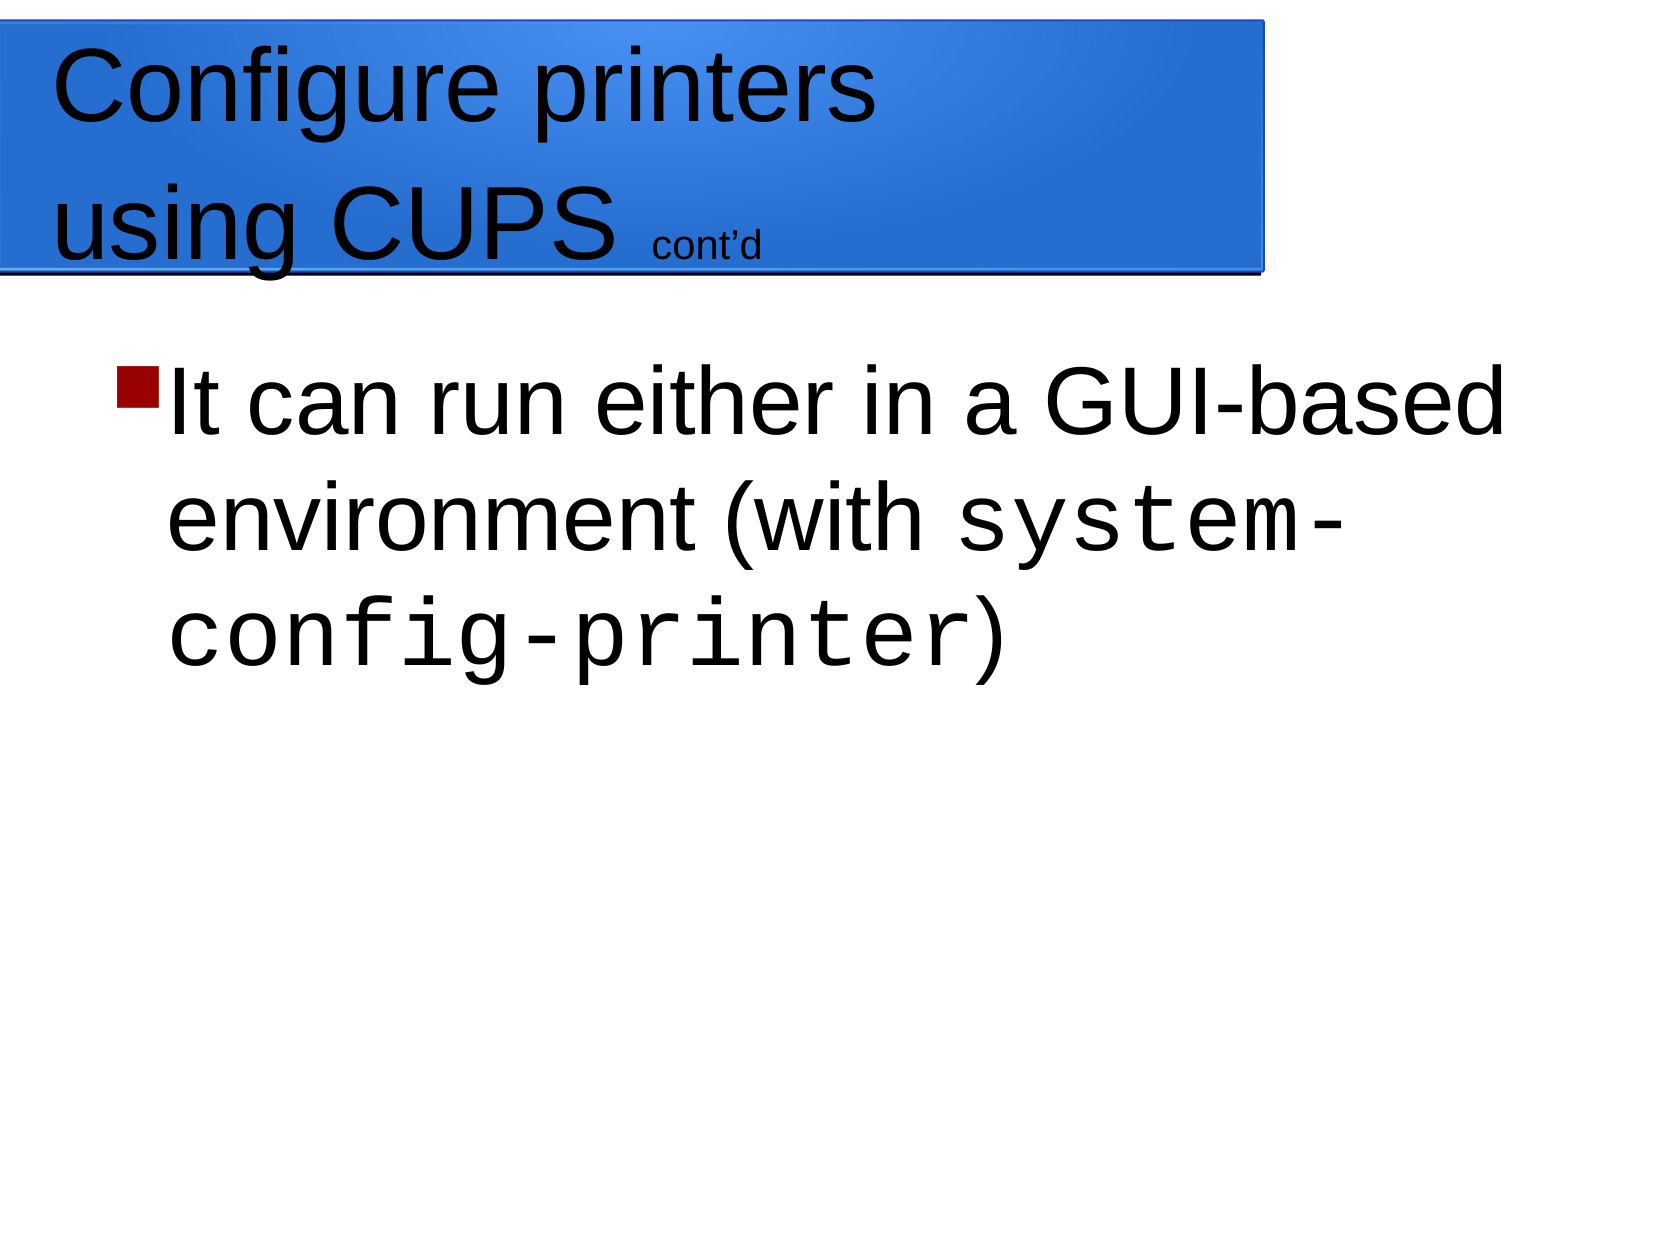

# Configure printers using CUPS cont’d
It can run either in a GUI-based environment (with system-config-printer)